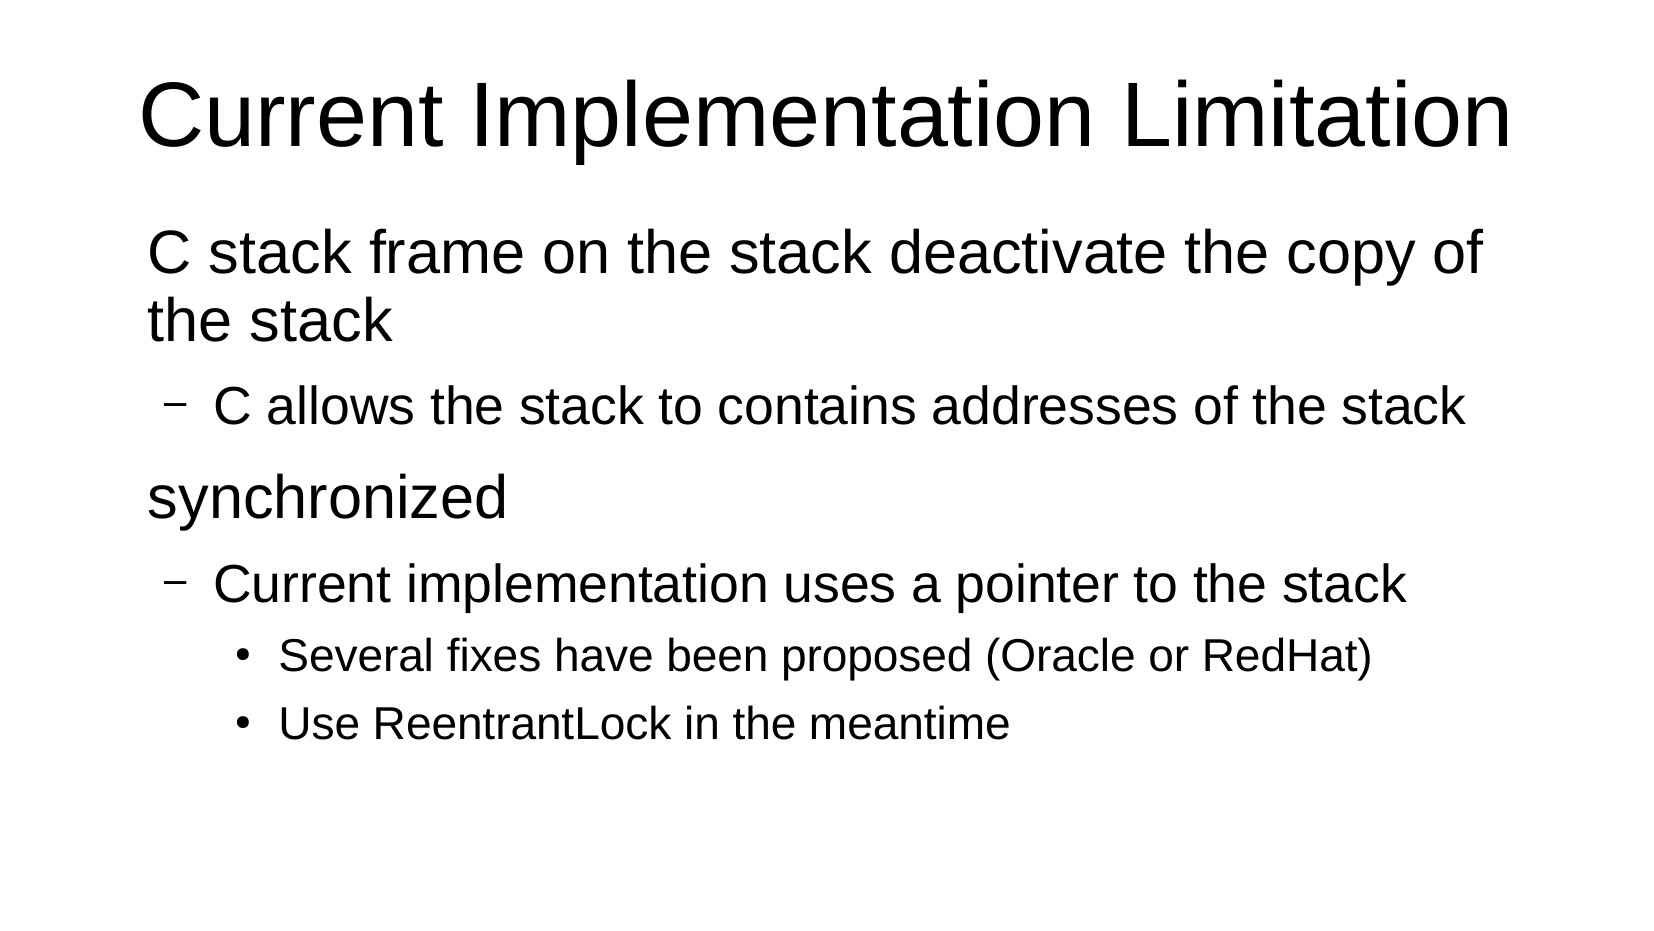

# Current Implementation Limitation
C stack frame on the stack deactivate the copy of the stack
C allows the stack to contains addresses of the stack
synchronized
Current implementation uses a pointer to the stack
Several fixes have been proposed (Oracle or RedHat)
Use ReentrantLock in the meantime